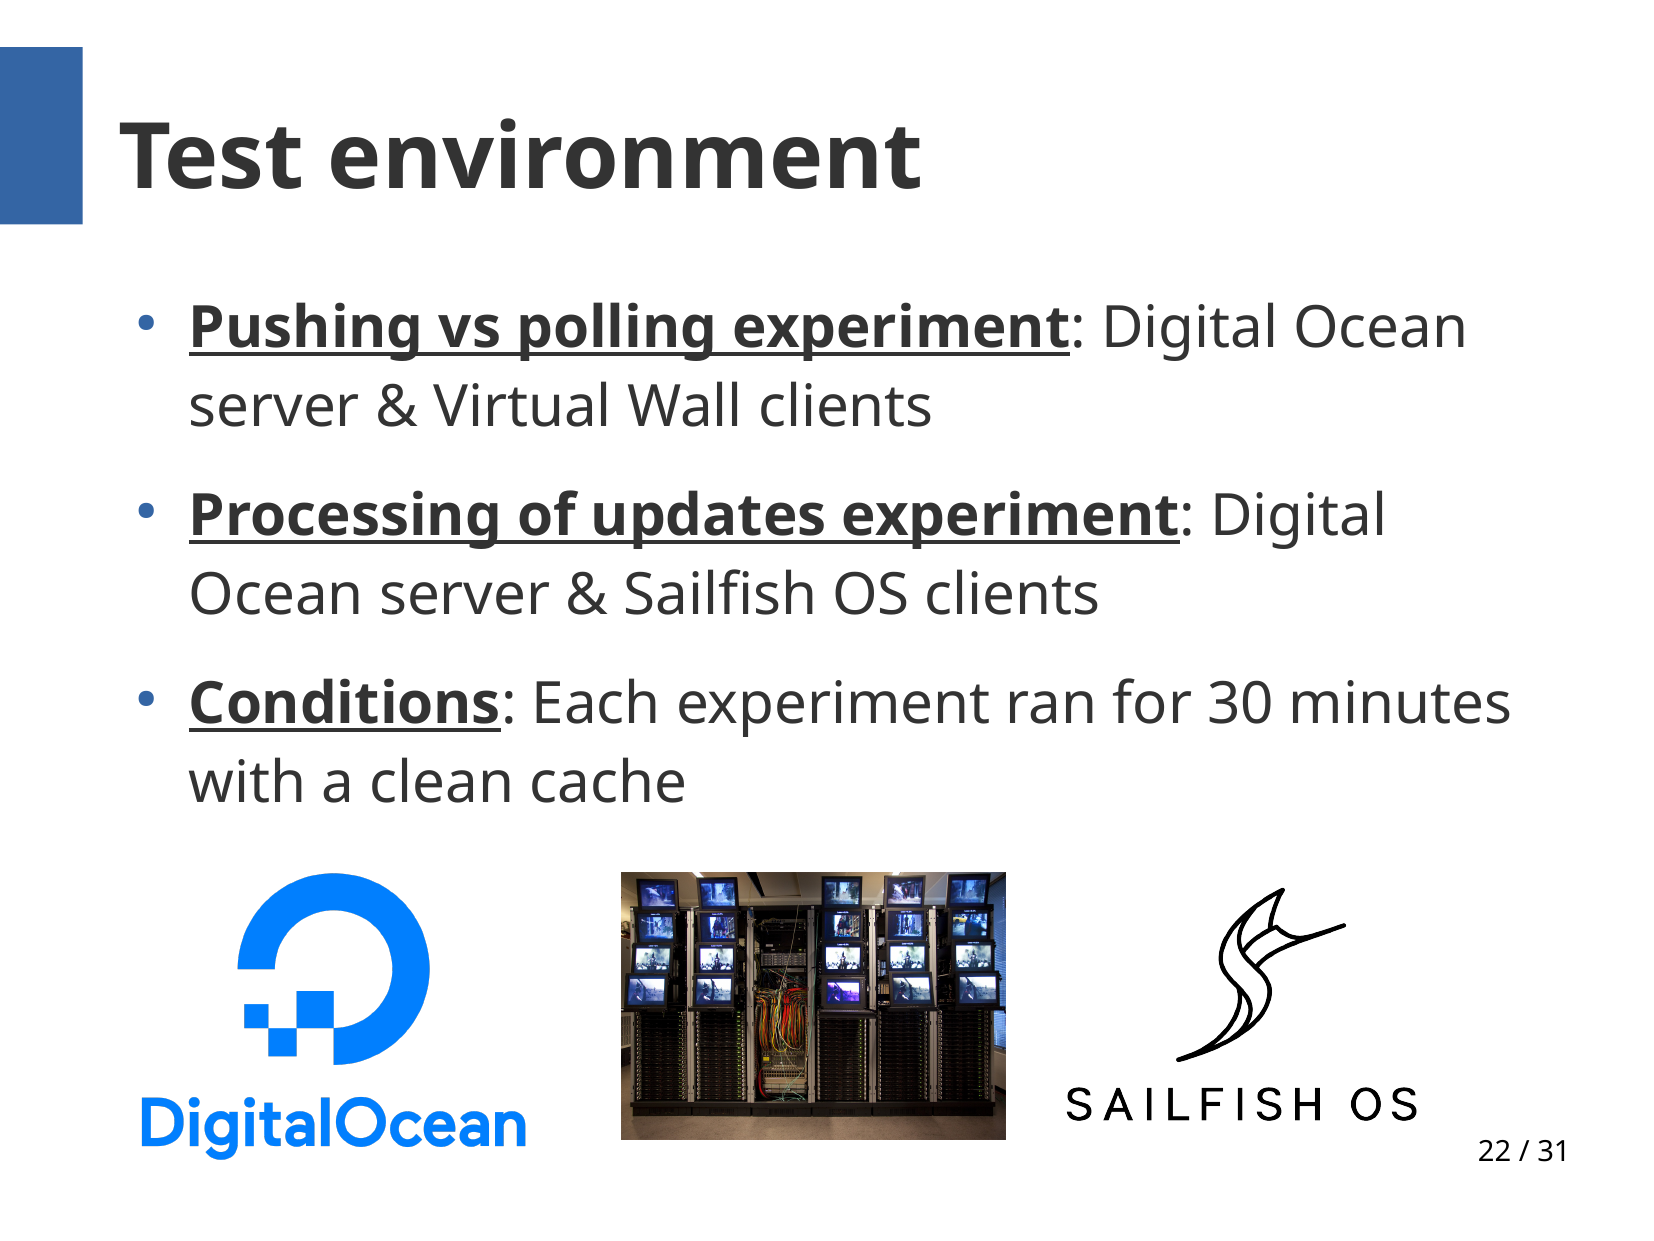

# Test environment
Pushing vs polling experiment: Digital Ocean server & Virtual Wall clients
Processing of updates experiment: Digital Ocean server & Sailfish OS clients
Conditions: Each experiment ran for 30 minutes with a clean cache
22